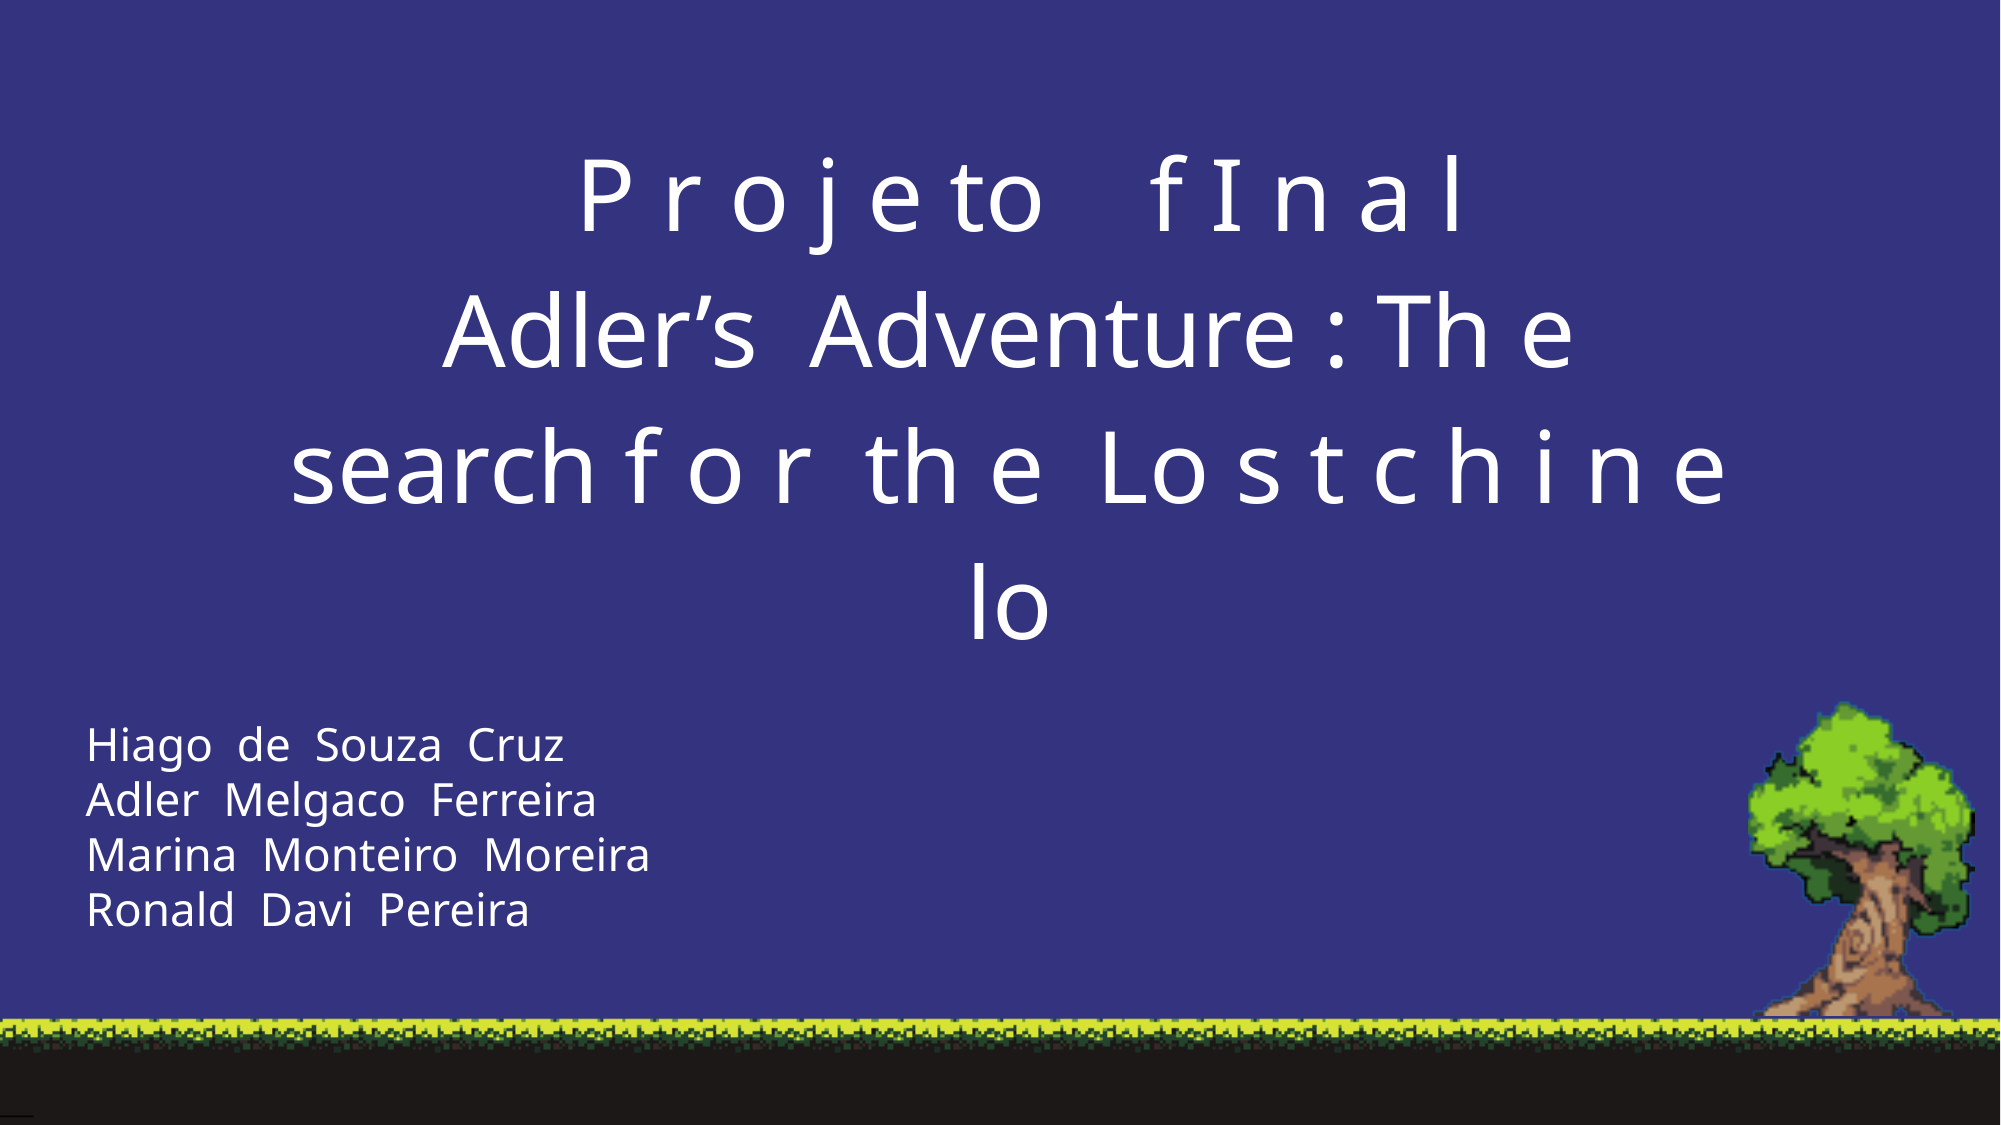

# P r o j e to f I n a l Adler’s Adventure : Th e search f o r th e Lo s t c h i n e lo
Hiago de Souza Cruz
Adler Melgaco Ferreira
Marina Monteiro Moreira Ronald Davi Pereira